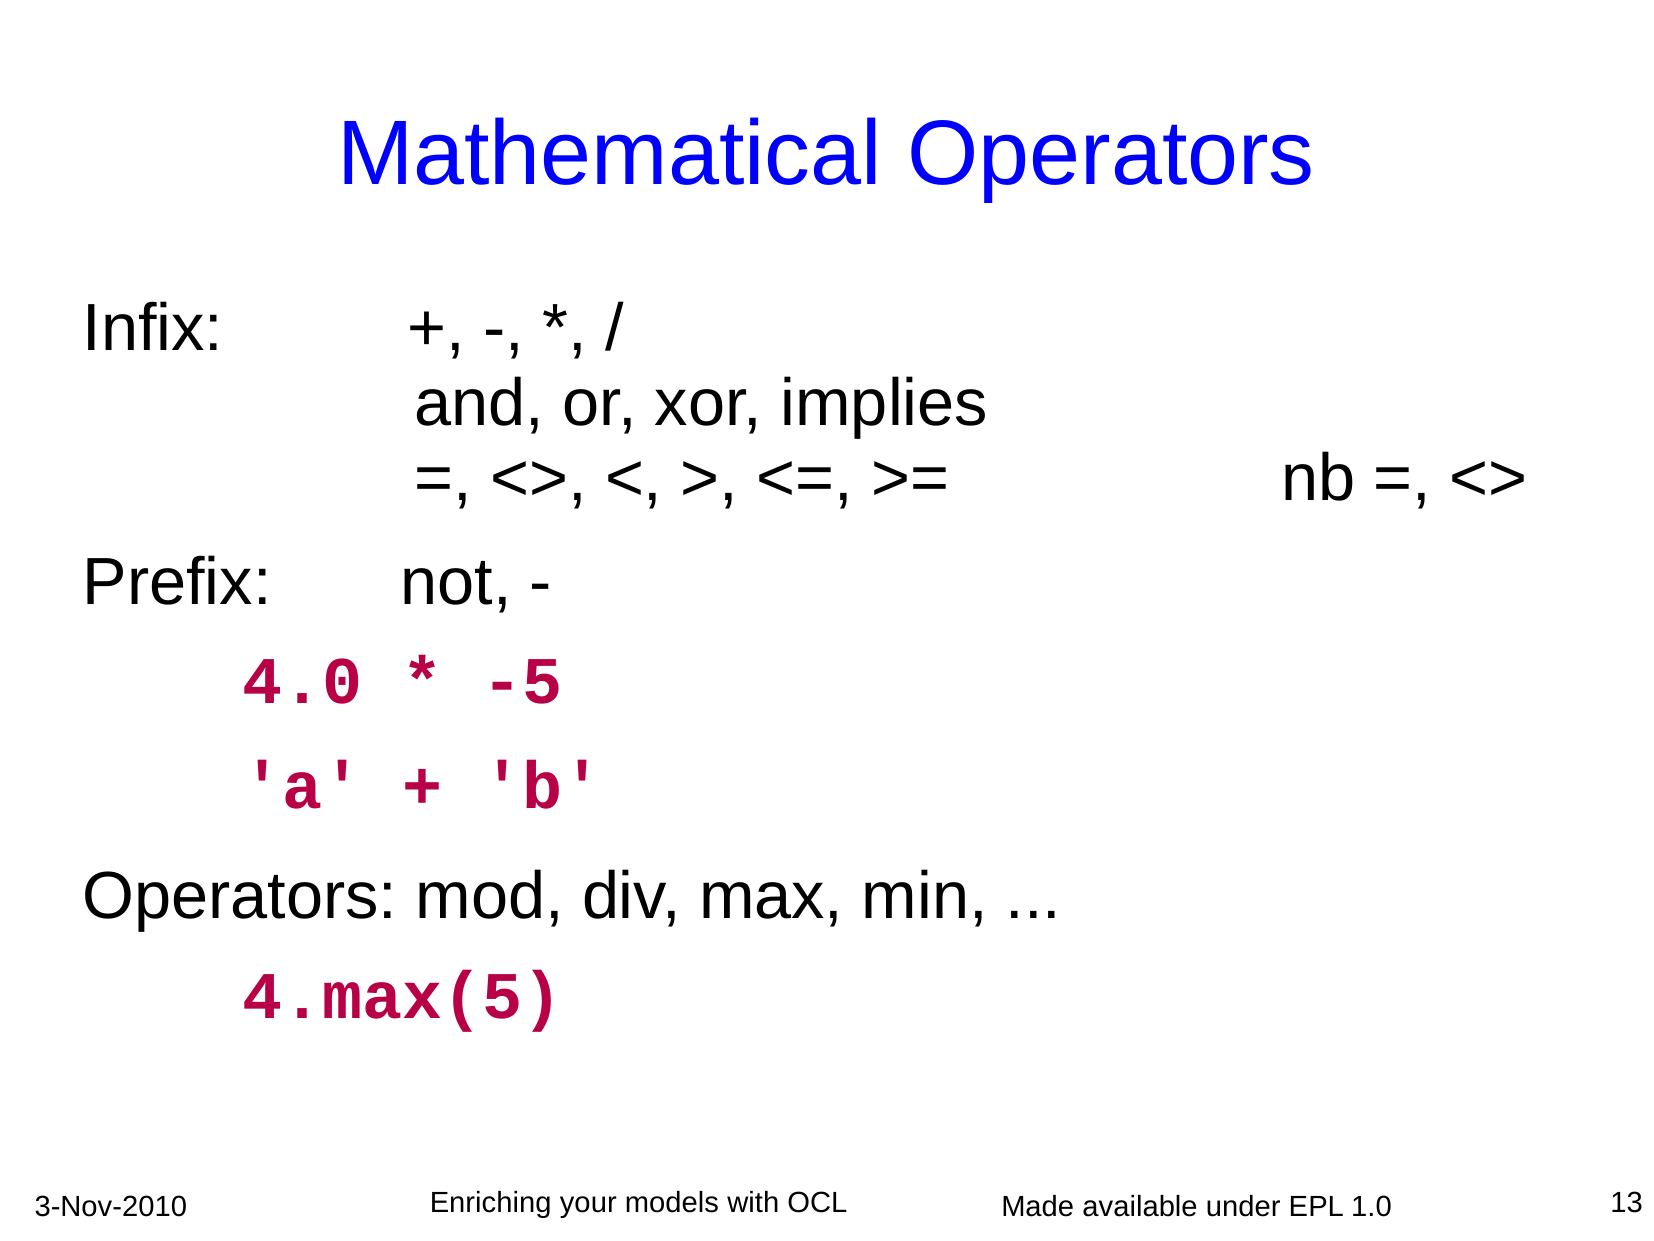

# Mathematical Operators
Infix: +, -, *, /
 and, or, xor, implies
 =, <>, <, >, <=, >= nb =, <>
Prefix: not, -
 4.0 * -5
 'a' + 'b'
Operators: mod, div, max, min, ...
 4.max(5)
Enriching your models with OCL
13
3-Nov-2010